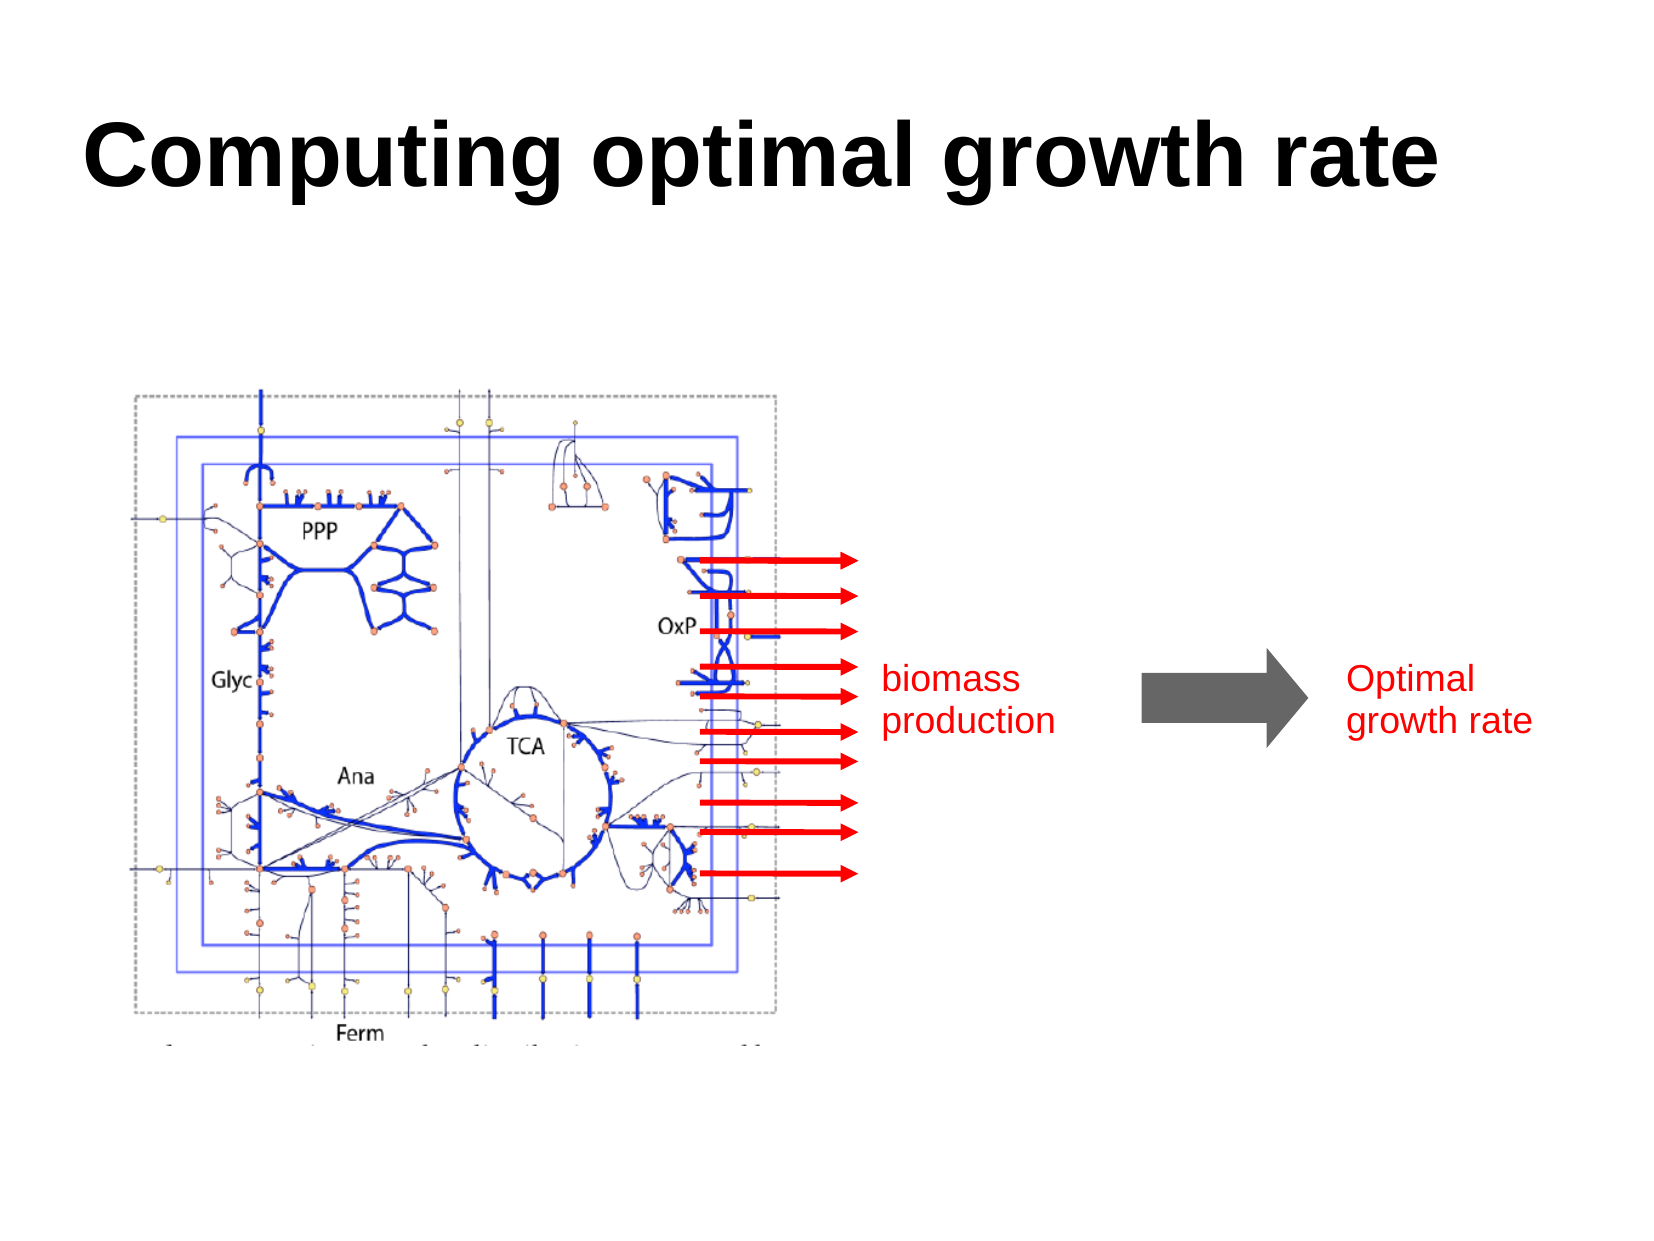

# Computing optimal growth rate
biomass
production
Optimal
growth rate